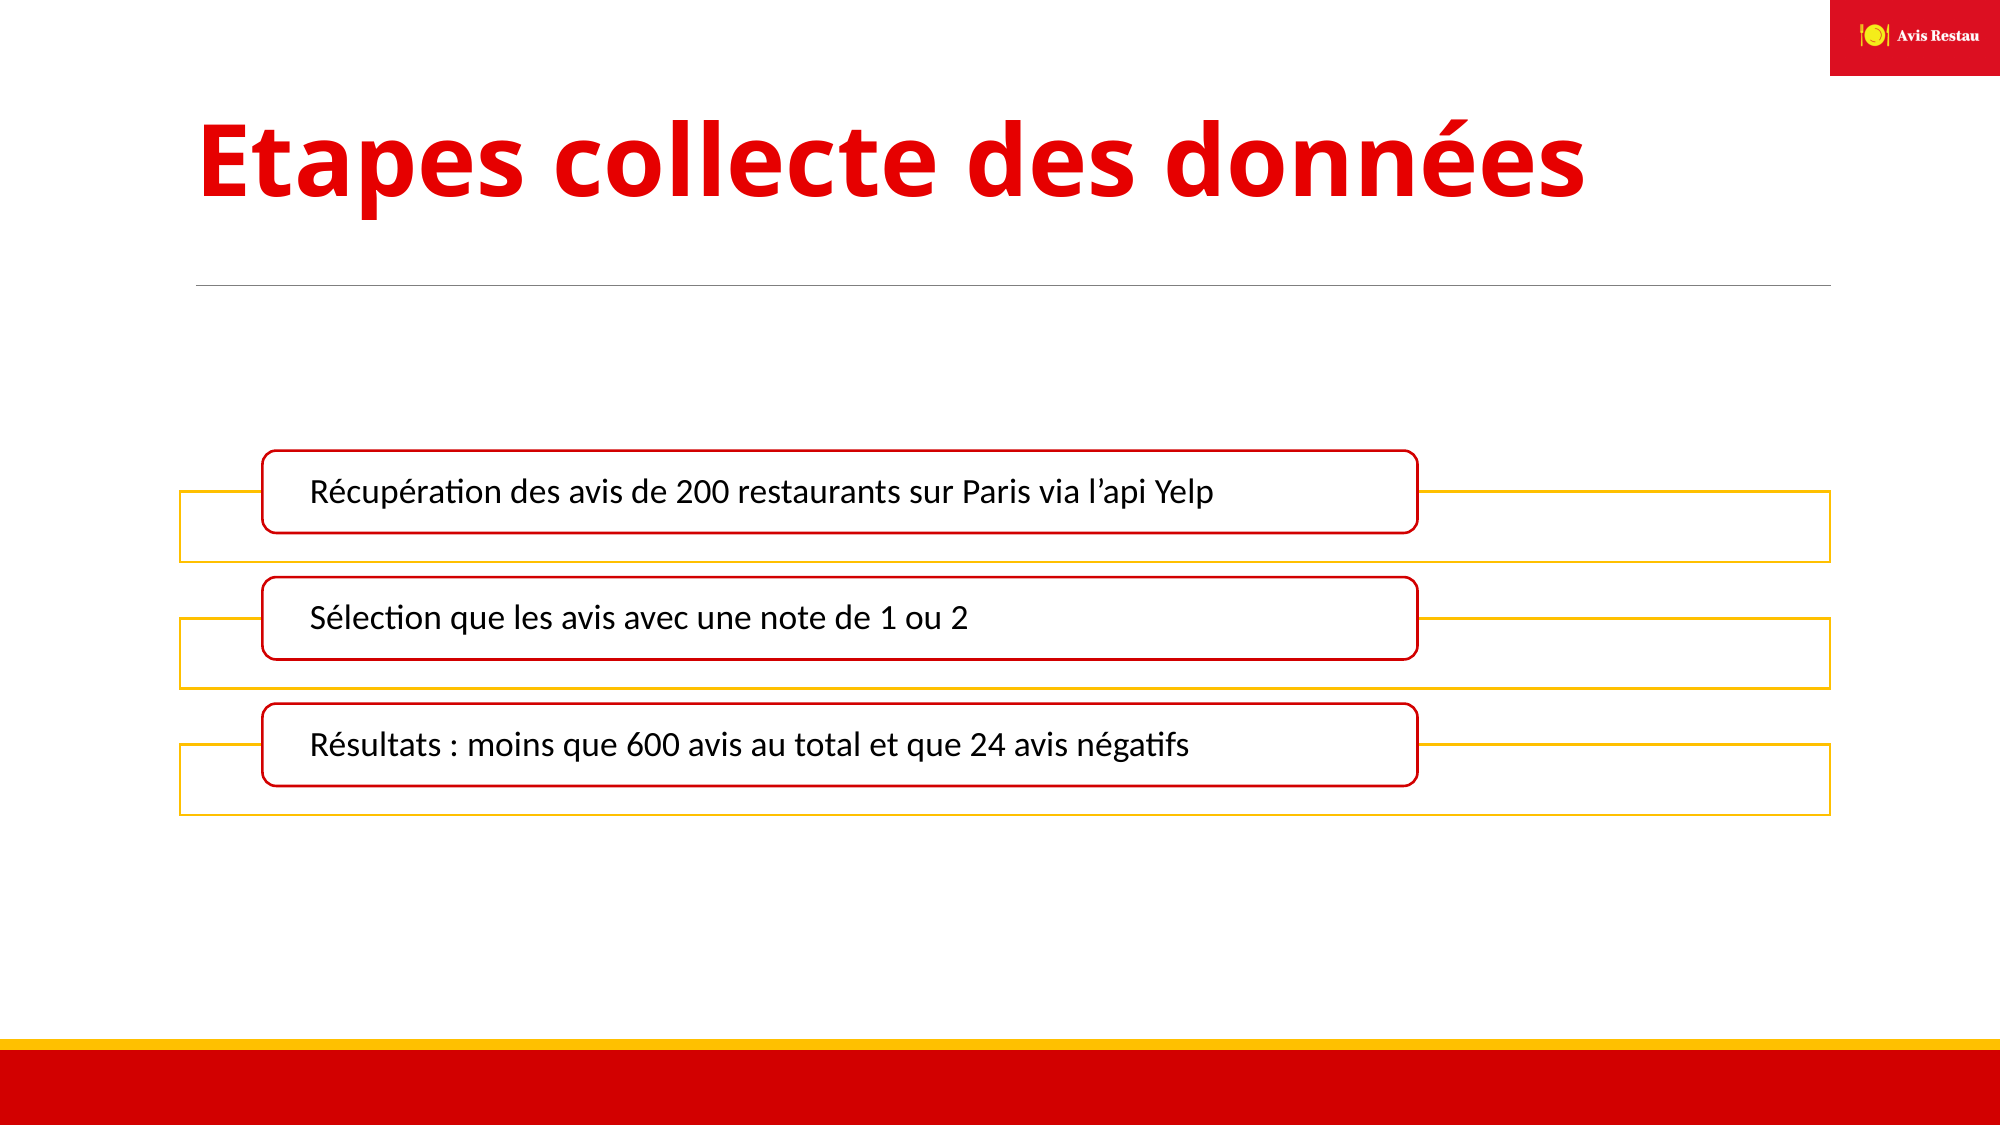

# Etapes collecte des données
Récupération des avis de 200 restaurants sur Paris via l’api Yelp
Sélection que les avis avec une note de 1 ou 2
Résultats : moins que 600 avis au total et que 24 avis négatifs